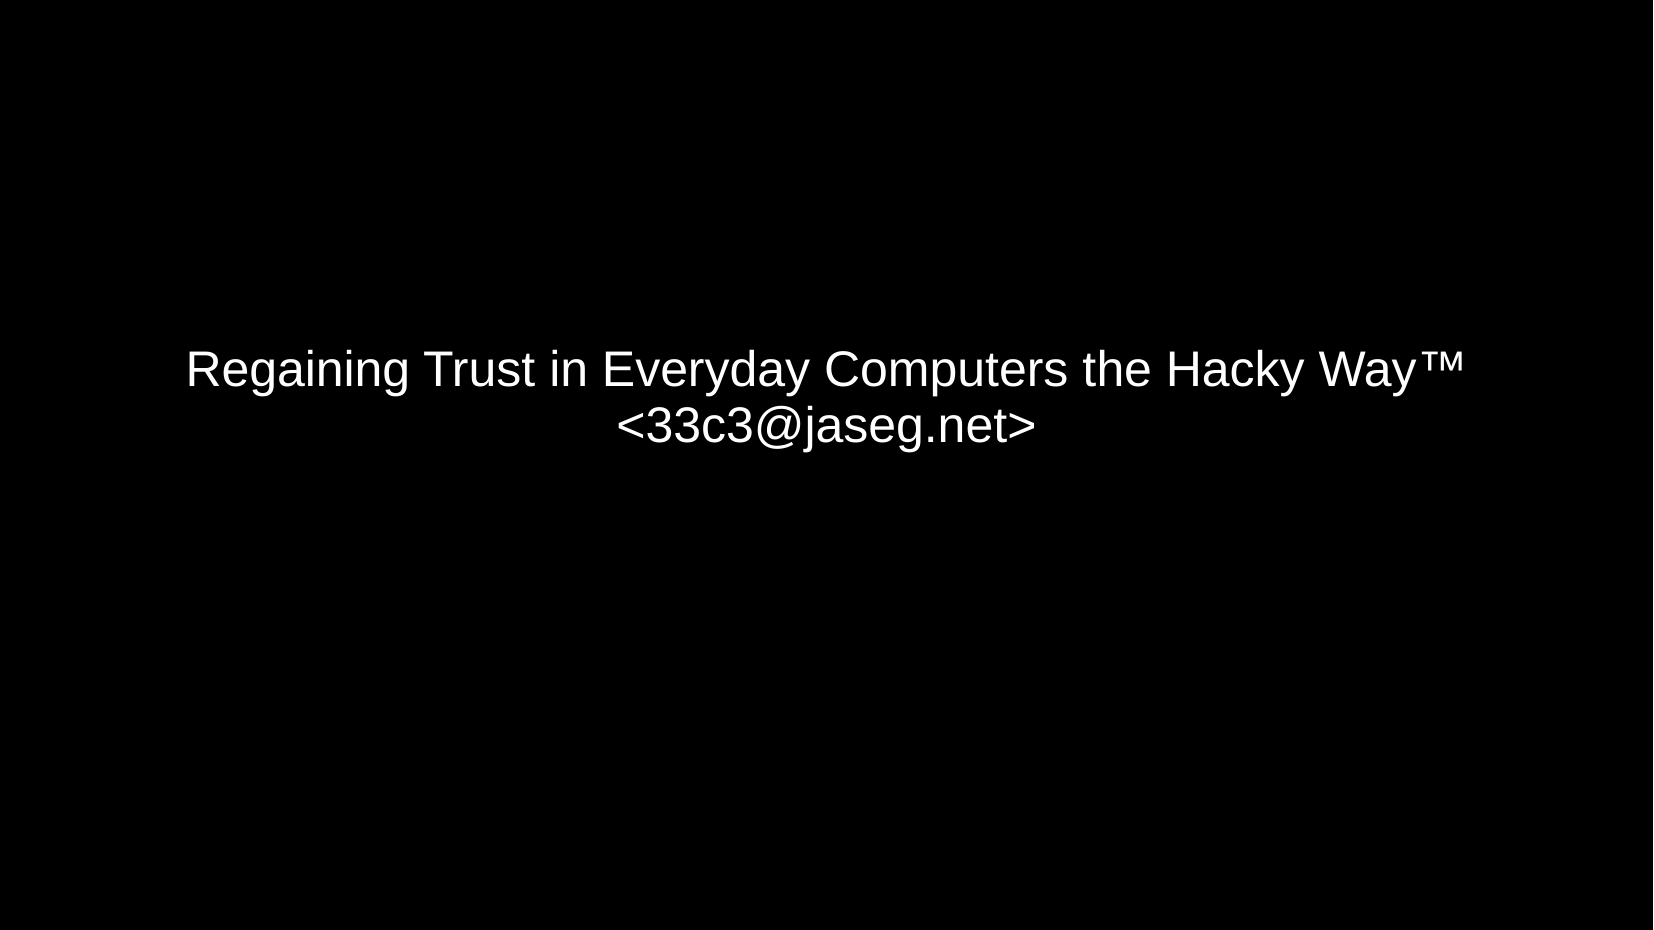

# Regaining Trust in Everyday Computers the Hacky Way™
<33c3@jaseg.net>